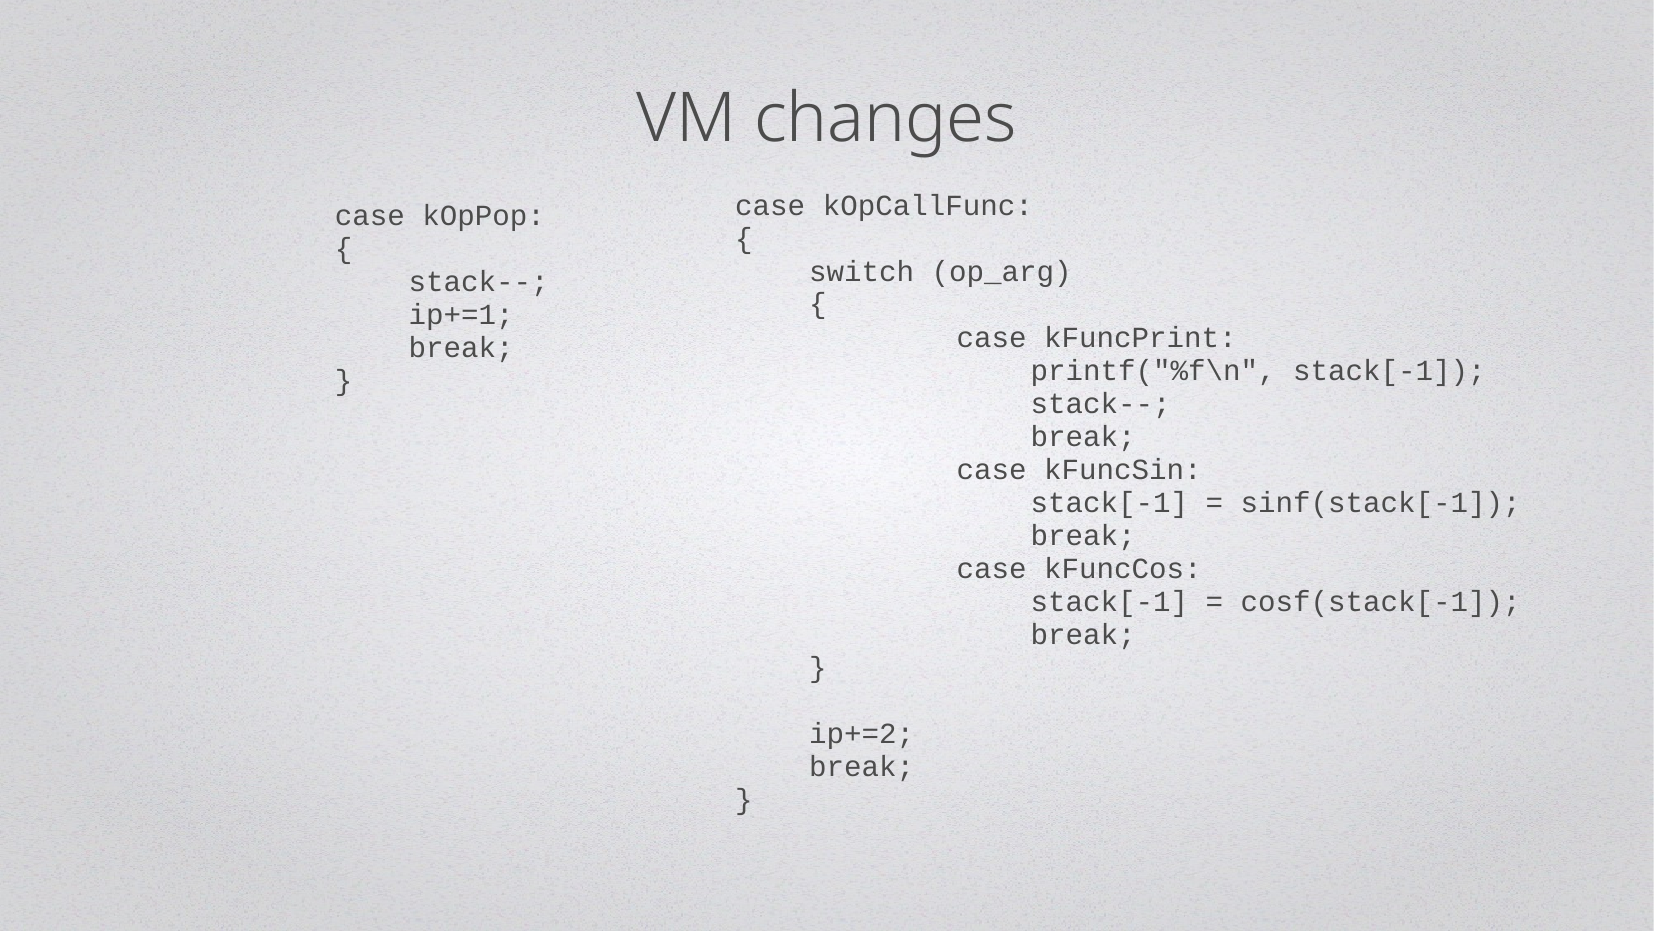

# VM changes
case kOpCallFunc:
{
	switch (op_arg)
	{
			case kFuncPrint:
				printf("%f\n", stack[-1]);
				stack--;
				break;
			case kFuncSin:
				stack[-1] = sinf(stack[-1]);
				break;
			case kFuncCos:
				stack[-1] = cosf(stack[-1]);
				break;
	}
	ip+=2;
	break;
}
case kOpPop:
{
	stack--;
	ip+=1;
	break;
}